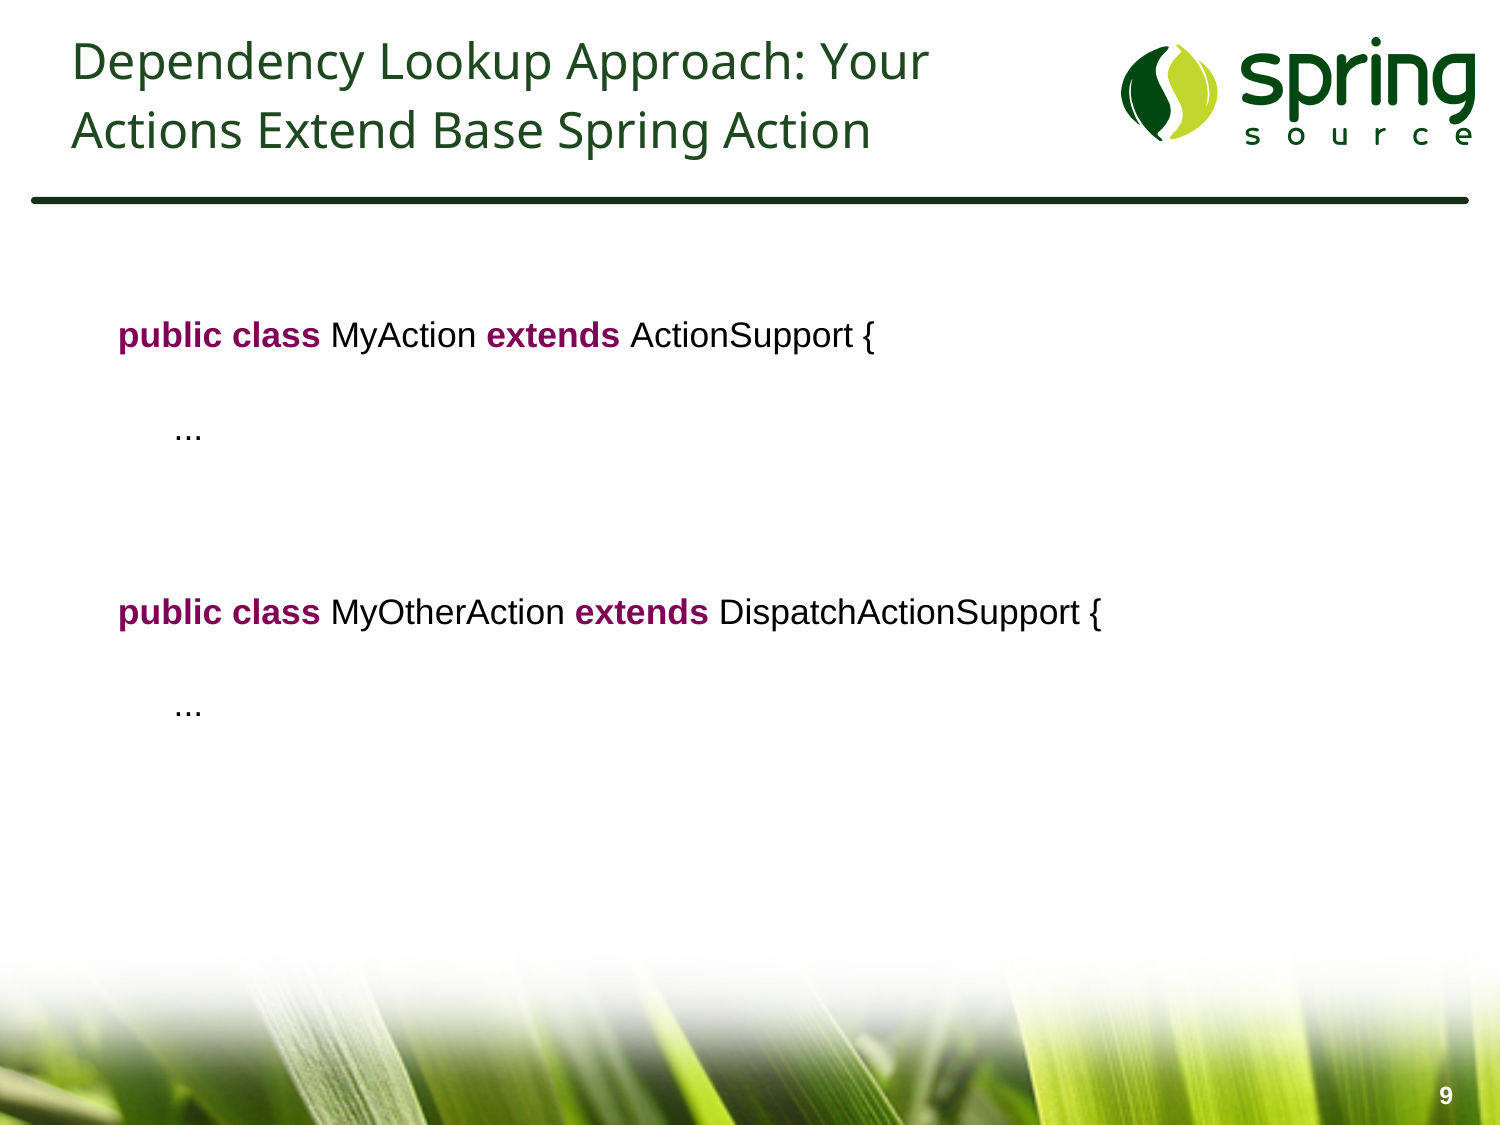

# Dependency Lookup Approach: Your Actions Extend Base Spring Action
public class MyAction extends ActionSupport {
	...
public class MyOtherAction extends DispatchActionSupport {
	...